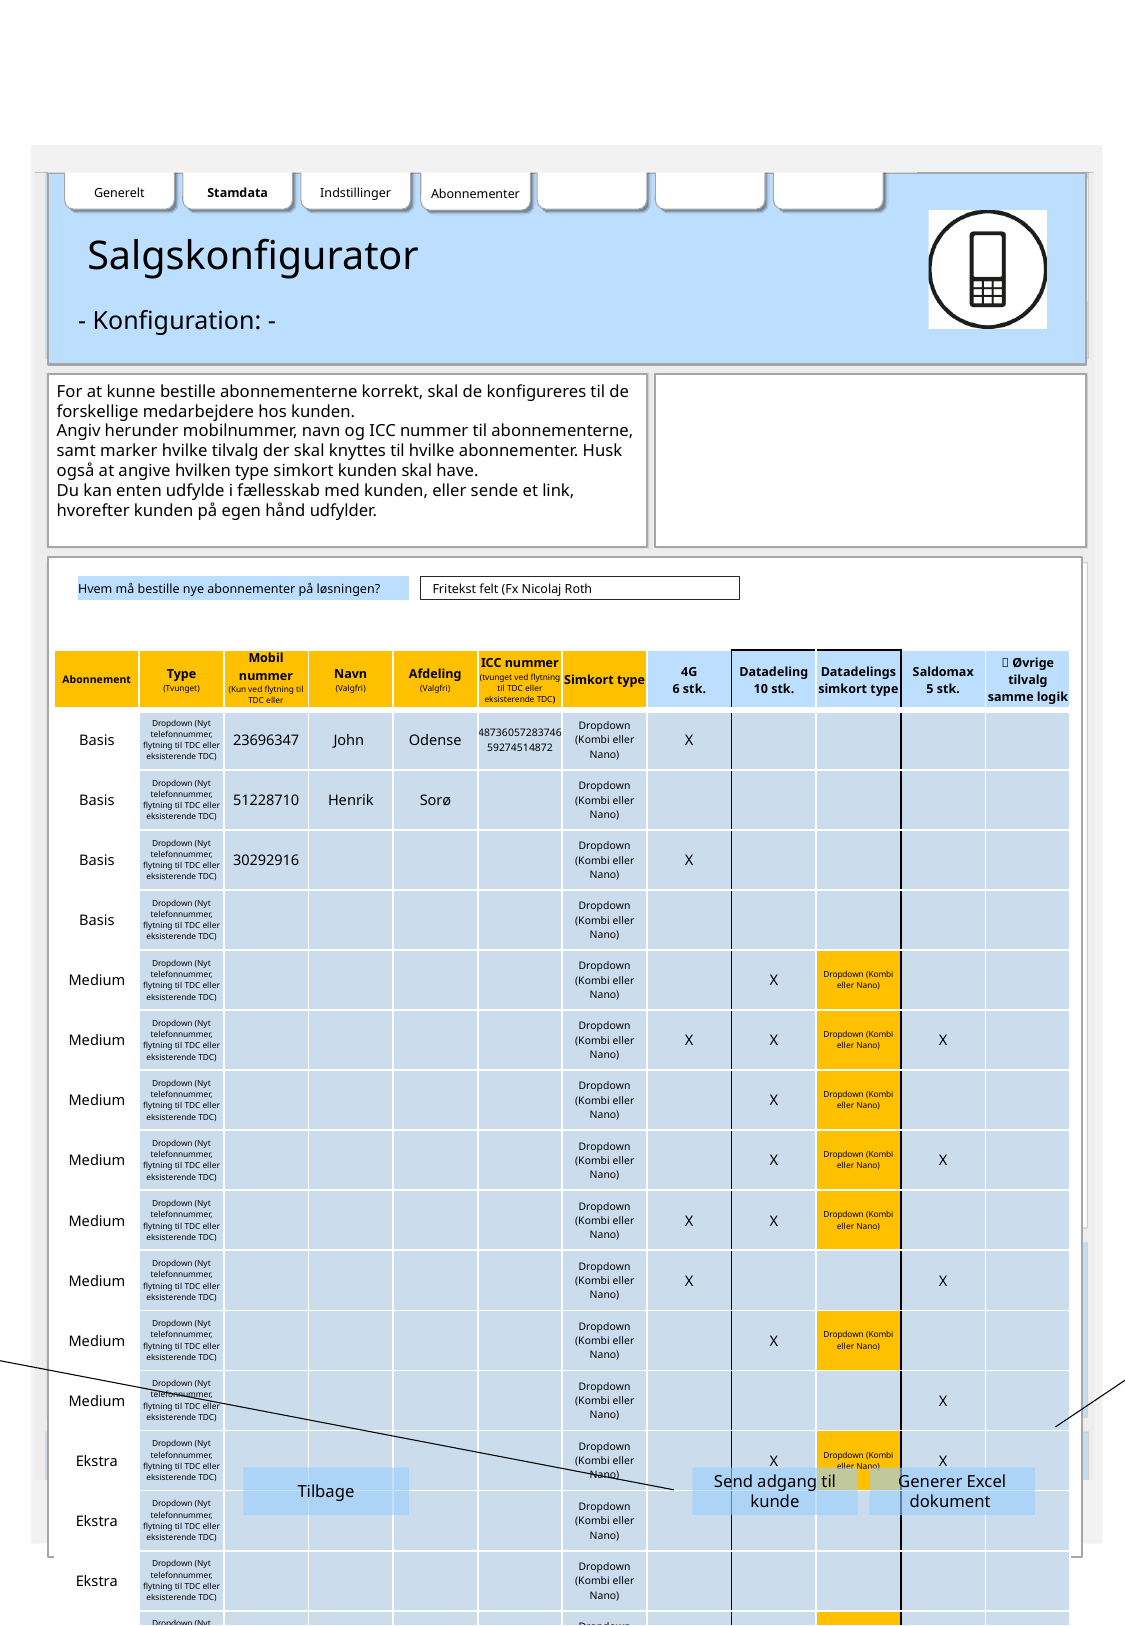

Generelt
Stamdata
Indstillinger
Abonnementer
Tilbageloop mod Salg ved udfyldt på mail gennem mail gateway
Reminder hver 15. dag på mail., at oplysningerne ikke er udfyldt. (Kontrolleres ved om alle felter er tomme)
Simkort valgmulighedeR: Kombi eller Nano (kombi værdi angivet som standard)
Salgskonfigurator
- Konfiguration: -
For at kunne bestille abonnementerne korrekt, skal de konfigureres til de forskellige medarbejdere hos kunden.
Angiv herunder mobilnummer, navn og ICC nummer til abonnementerne, samt marker hvilke tilvalg der skal knyttes til hvilke abonnementer. Husk også at angive hvilken type simkort kunden skal have.
Du kan enten udfylde i fællesskab med kunden, eller sende et link, hvorefter kunden på egen hånd udfylder.
Fordeling af abonnementer mellem brugere samt tilvalg.
Siden tilpasses i længden efter antal abonnementer, men skal være fast i bredten. Vi kan komme i udfordringer ift. antallet af tilvalg.
Der må gerne være validering af, om kunden er færdig!
Gul = fast
Blå= efter tilvalg
Hvem må bestille nye abonnementer på løsningen?
Fritekst felt (Fx Nicolaj Roth
| Abonnement | Type (Tvunget) | Mobil nummer (Kun ved flytning til TDC eller eksisterende TDC) | Navn (Valgfri) | Afdeling (Valgfri) | ICC nummer (tvunget ved flytning til TDC eller eksisterende TDC) | Simkort type | 4G 6 stk. | Datadeling 10 stk. | Datadelings simkort type | Saldomax 5 stk. |  Øvrige tilvalg samme logik |
| --- | --- | --- | --- | --- | --- | --- | --- | --- | --- | --- | --- |
| Basis | Dropdown (Nyt telefonnummer, flytning til TDC eller eksisterende TDC) | 23696347 | John | Odense | 4873605728374659274514872 | Dropdown (Kombi eller Nano) | X | | | | |
| Basis | Dropdown (Nyt telefonnummer, flytning til TDC eller eksisterende TDC) | 51228710 | Henrik | Sorø | | Dropdown (Kombi eller Nano) | | | | | |
| Basis | Dropdown (Nyt telefonnummer, flytning til TDC eller eksisterende TDC) | 30292916 | | | | Dropdown (Kombi eller Nano) | X | | | | |
| Basis | Dropdown (Nyt telefonnummer, flytning til TDC eller eksisterende TDC) | | | | | Dropdown (Kombi eller Nano) | | | | | |
| Medium | Dropdown (Nyt telefonnummer, flytning til TDC eller eksisterende TDC) | | | | | Dropdown (Kombi eller Nano) | | X | Dropdown (Kombi eller Nano) | | |
| Medium | Dropdown (Nyt telefonnummer, flytning til TDC eller eksisterende TDC) | | | | | Dropdown (Kombi eller Nano) | X | X | Dropdown (Kombi eller Nano) | X | |
| Medium | Dropdown (Nyt telefonnummer, flytning til TDC eller eksisterende TDC) | | | | | Dropdown (Kombi eller Nano) | | X | Dropdown (Kombi eller Nano) | | |
| Medium | Dropdown (Nyt telefonnummer, flytning til TDC eller eksisterende TDC) | | | | | Dropdown (Kombi eller Nano) | | X | Dropdown (Kombi eller Nano) | X | |
| Medium | Dropdown (Nyt telefonnummer, flytning til TDC eller eksisterende TDC) | | | | | Dropdown (Kombi eller Nano) | X | X | Dropdown (Kombi eller Nano) | | |
| Medium | Dropdown (Nyt telefonnummer, flytning til TDC eller eksisterende TDC) | | | | | Dropdown (Kombi eller Nano) | X | | | X | |
| Medium | Dropdown (Nyt telefonnummer, flytning til TDC eller eksisterende TDC) | | | | | Dropdown (Kombi eller Nano) | | X | Dropdown (Kombi eller Nano) | | |
| Medium | Dropdown (Nyt telefonnummer, flytning til TDC eller eksisterende TDC) | | | | | Dropdown (Kombi eller Nano) | | | | X | |
| Ekstra | Dropdown (Nyt telefonnummer, flytning til TDC eller eksisterende TDC) | | | | | Dropdown (Kombi eller Nano) | | X | Dropdown (Kombi eller Nano) | X | |
| Ekstra | Dropdown (Nyt telefonnummer, flytning til TDC eller eksisterende TDC) | | | | | Dropdown (Kombi eller Nano) | | | | | |
| Ekstra | Dropdown (Nyt telefonnummer, flytning til TDC eller eksisterende TDC) | | | | | Dropdown (Kombi eller Nano) | | | | | |
| Ekstra | Dropdown (Nyt telefonnummer, flytning til TDC eller eksisterende TDC) | | | | | Dropdown (Kombi eller Nano) | x | X | Dropdown (Kombi eller Nano) | | |
| Ekstra | Dropdown (Nyt telefonnummer, flytning til TDC eller eksisterende TDC) | | | | | Dropdown (Kombi eller Nano) | | X | Dropdown (Kombi eller Nano) | | |
| Ekstra | Dropdown (Nyt telefonnummer, flytning til TDC eller eksisterende TDC) | | | | | Dropdown (Kombi eller Nano) | | X | Dropdown (Kombi eller Nano) | | |
Informationerne kan eksporteres til Excel til brug for både TDC og Kunden.
Output format: CSV (De data vi kender sættes ind, resten er tomme):
Knap der automatisk sender mail til kunde med link til konfigurations-side
Gem
Tilbage
Send adgang til kunde
Generer Excel dokument
Tilføj titel i sidehoved / sidefod